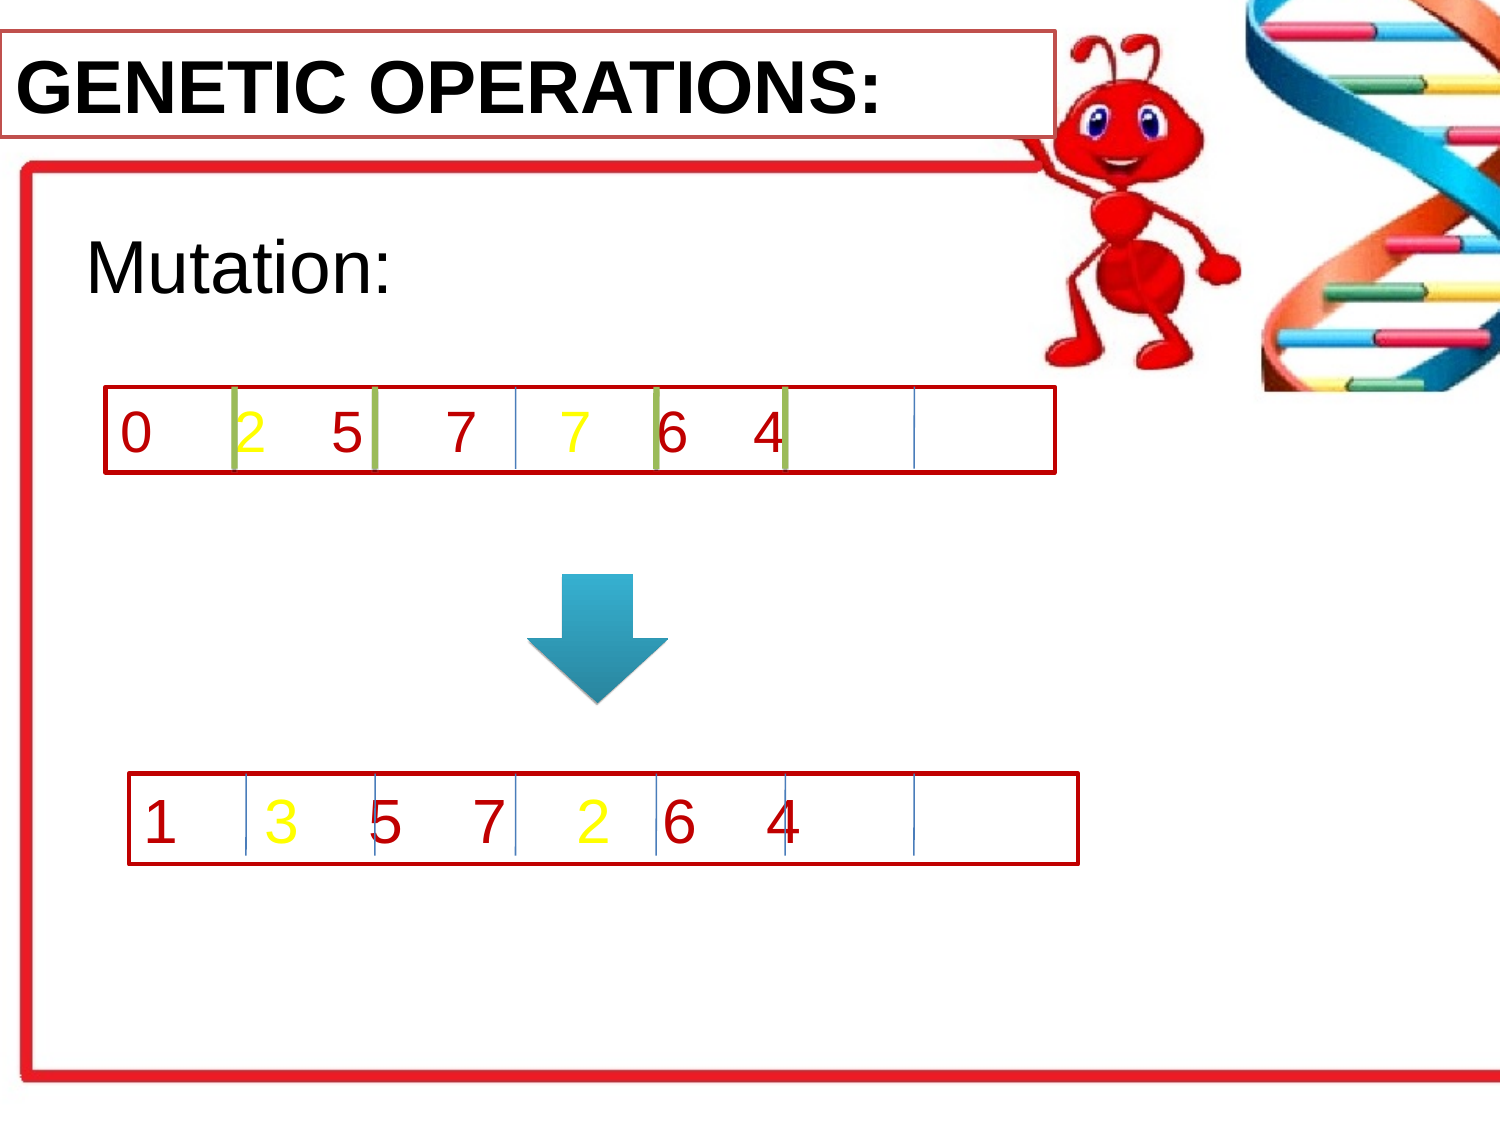

GENETIC OPERATIONS:
Mutation:
#
0 2 5 7 7 6 4
1 3 5 7 2 6 4